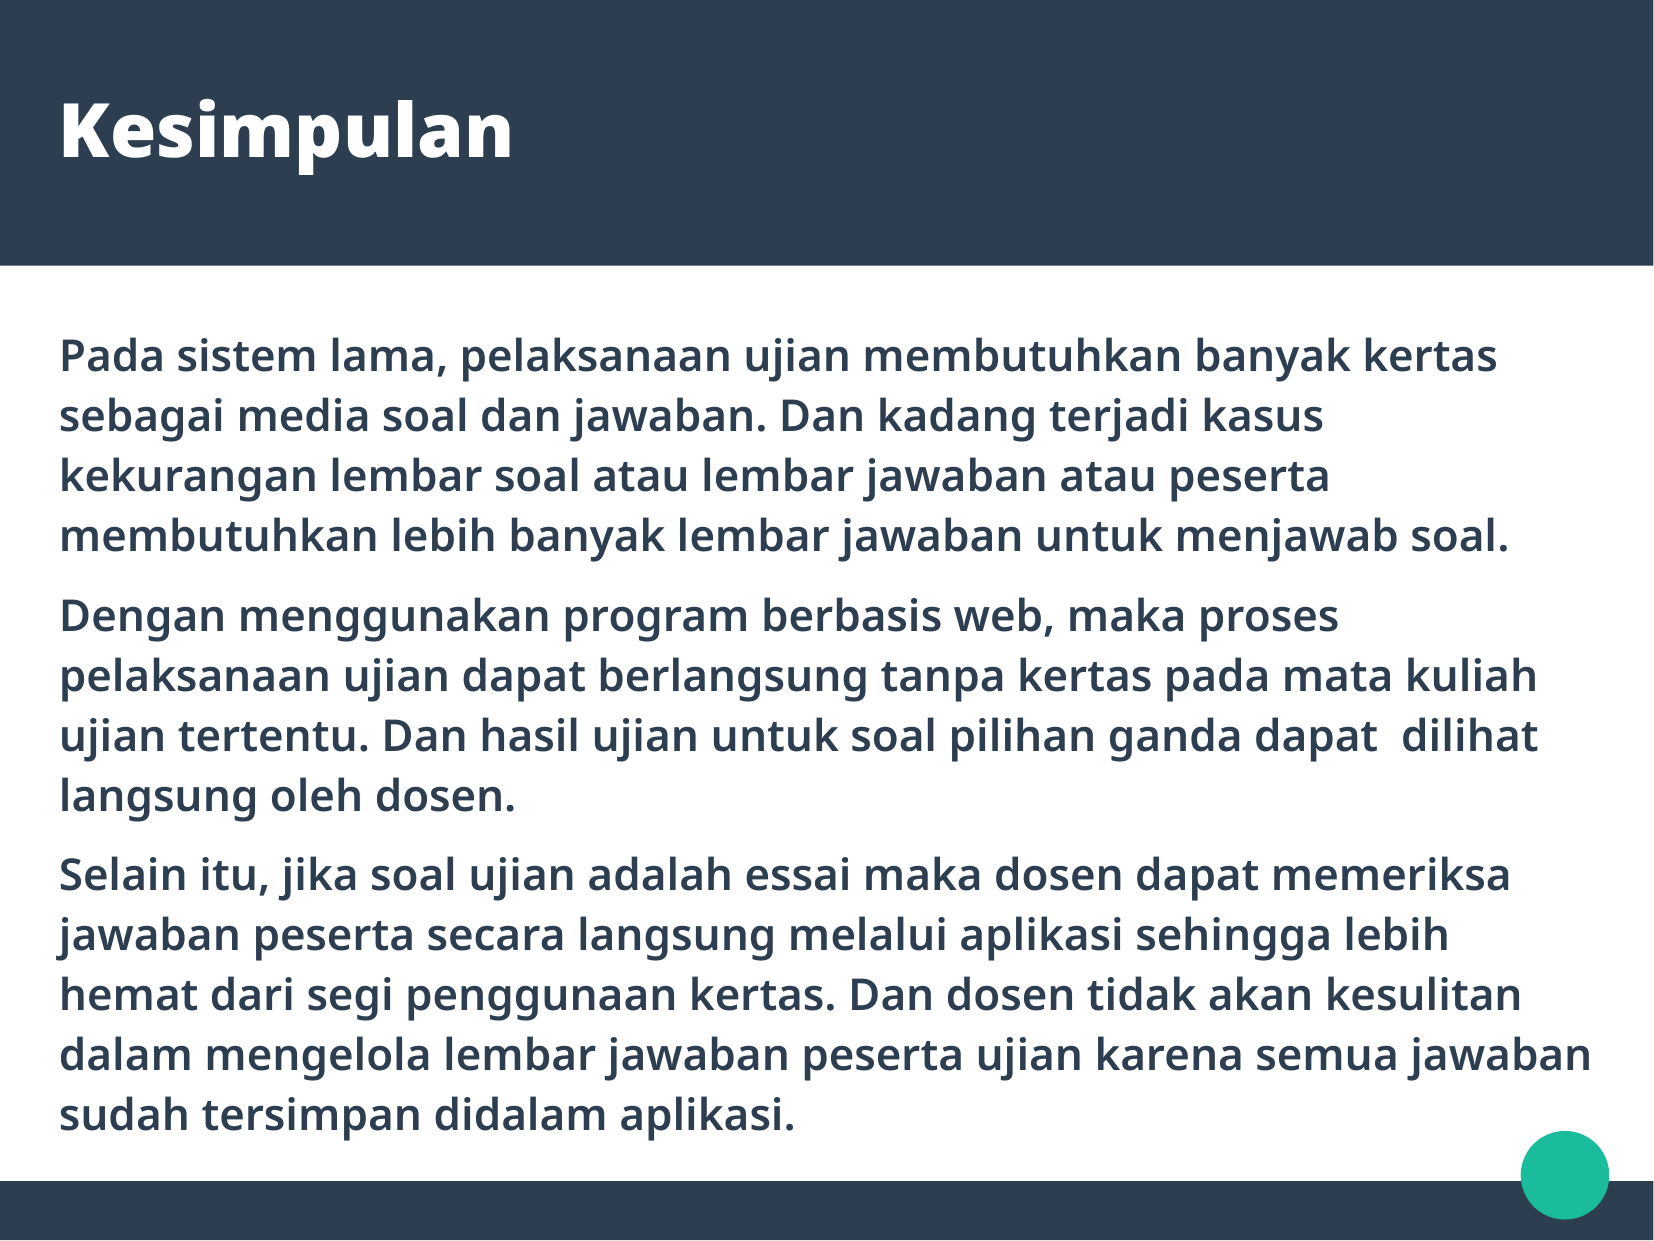

# Kesimpulan
Pada sistem lama, pelaksanaan ujian membutuhkan banyak kertas sebagai media soal dan jawaban. Dan kadang terjadi kasus kekurangan lembar soal atau lembar jawaban atau peserta membutuhkan lebih banyak lembar jawaban untuk menjawab soal.
Dengan menggunakan program berbasis web, maka proses pelaksanaan ujian dapat berlangsung tanpa kertas pada mata kuliah ujian tertentu. Dan hasil ujian untuk soal pilihan ganda dapat dilihat langsung oleh dosen.
Selain itu, jika soal ujian adalah essai maka dosen dapat memeriksa jawaban peserta secara langsung melalui aplikasi sehingga lebih hemat dari segi penggunaan kertas. Dan dosen tidak akan kesulitan dalam mengelola lembar jawaban peserta ujian karena semua jawaban sudah tersimpan didalam aplikasi.